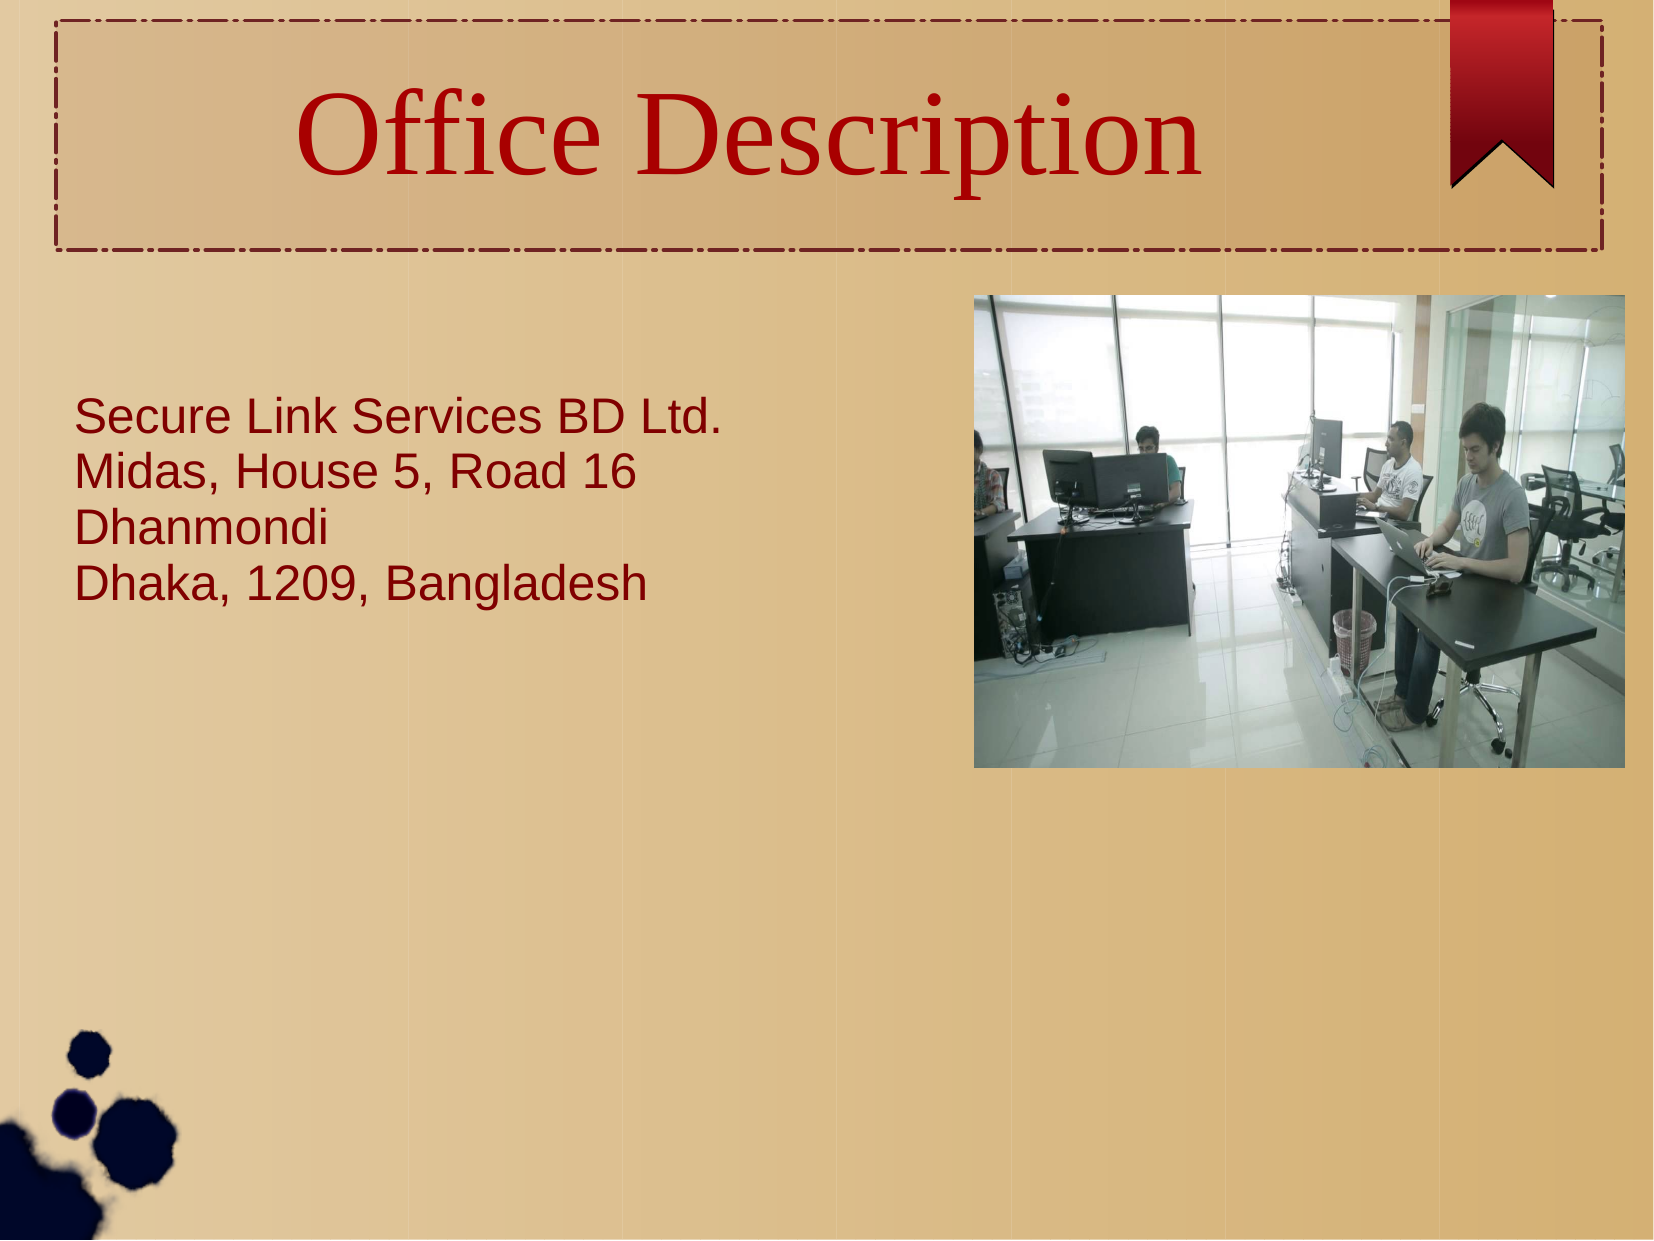

# Office Description
Secure Link Services BD Ltd.
Midas, House 5, Road 16
Dhanmondi
Dhaka, 1209, Bangladesh